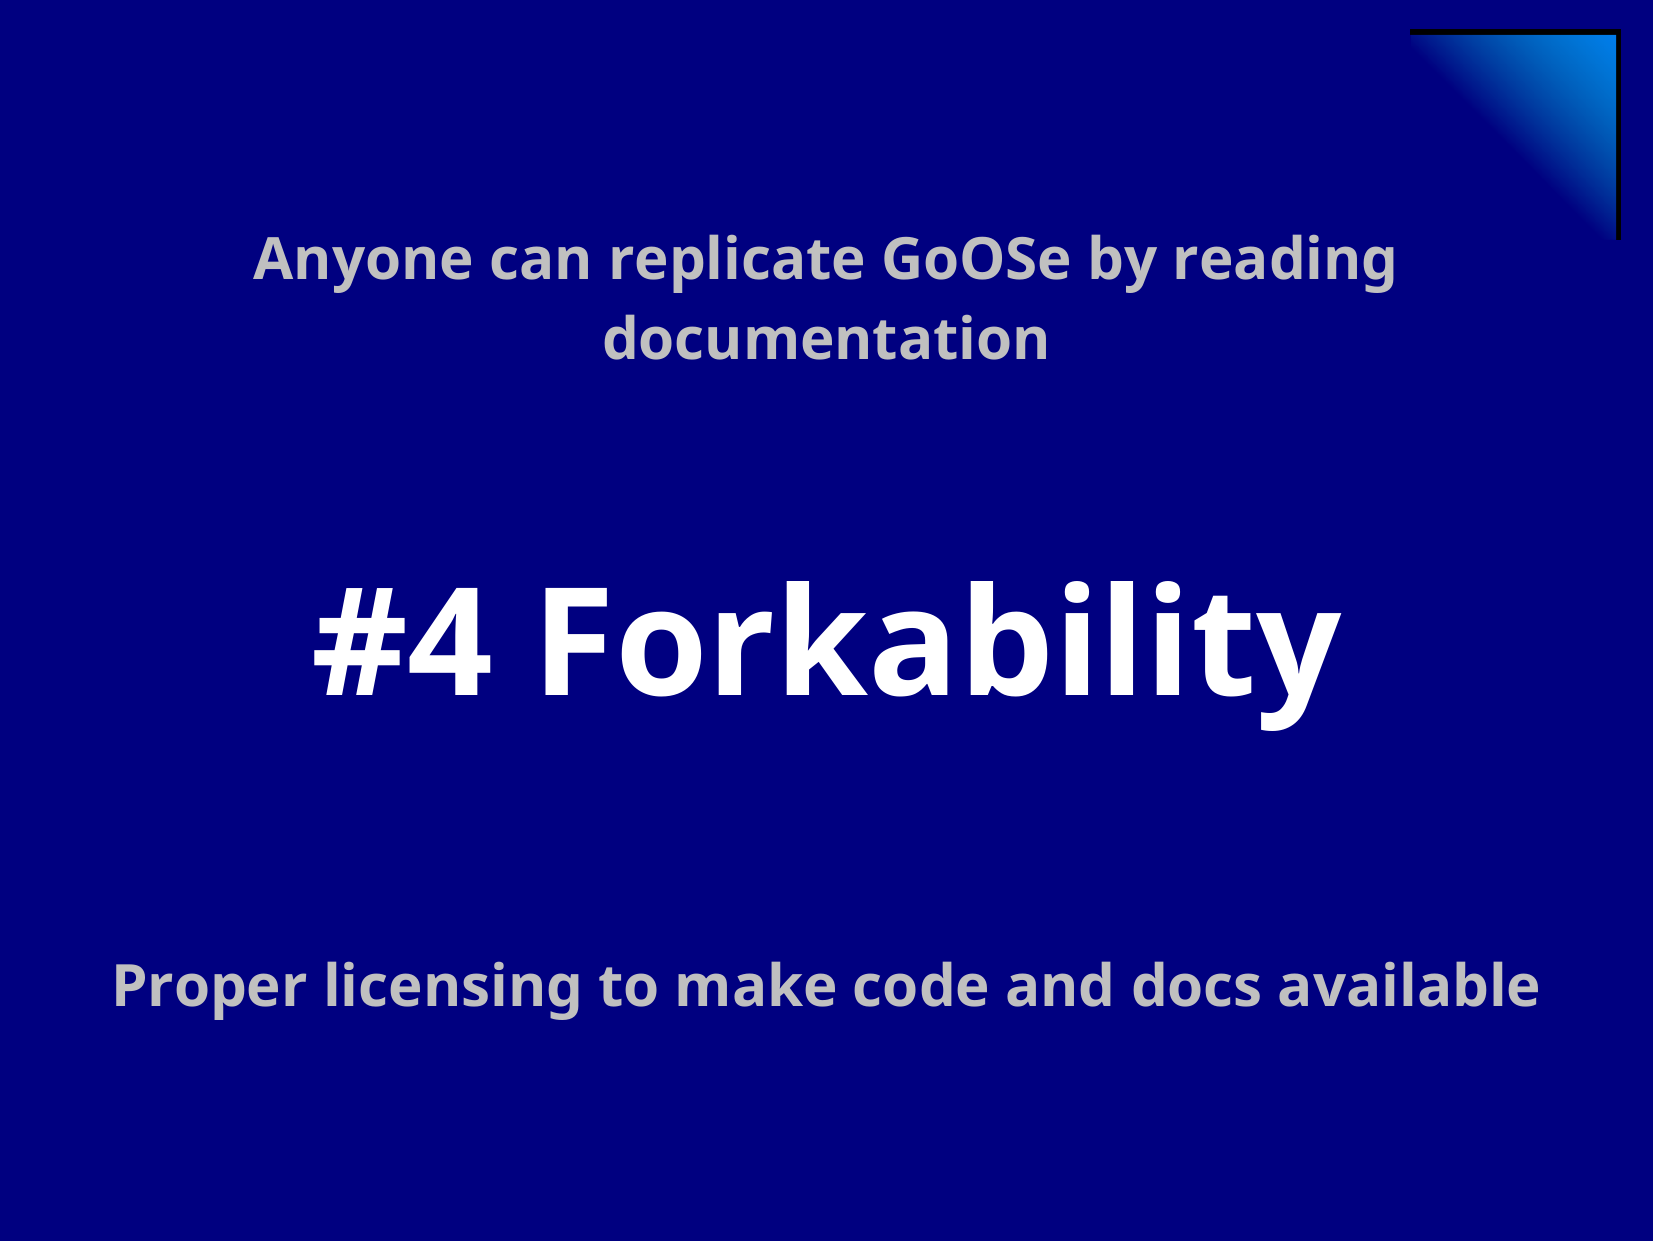

# Anyone can replicate GoOSe by reading documentation
#4 Forkability
Proper licensing to make code and docs available